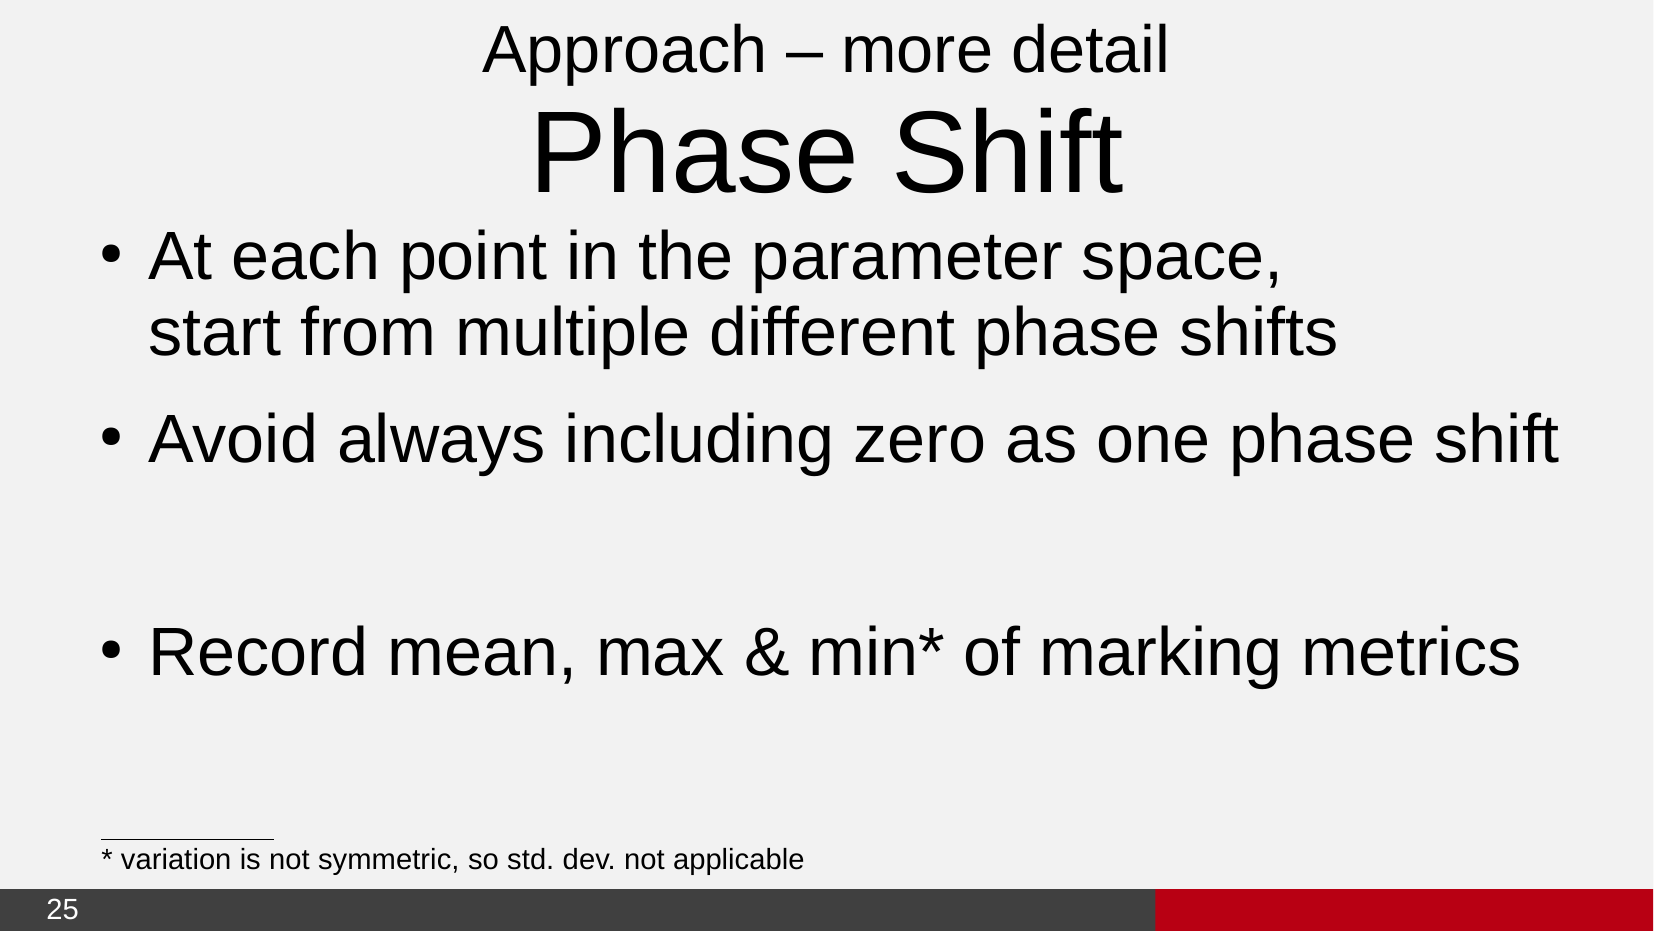

# Approach – more detail Phase Shift
At each point in the parameter space,
start from multiple different phase shifts
Avoid always including zero as one phase shift
Record mean, max & min* of marking metrics
* variation is not symmetric, so std. dev. not applicable
25